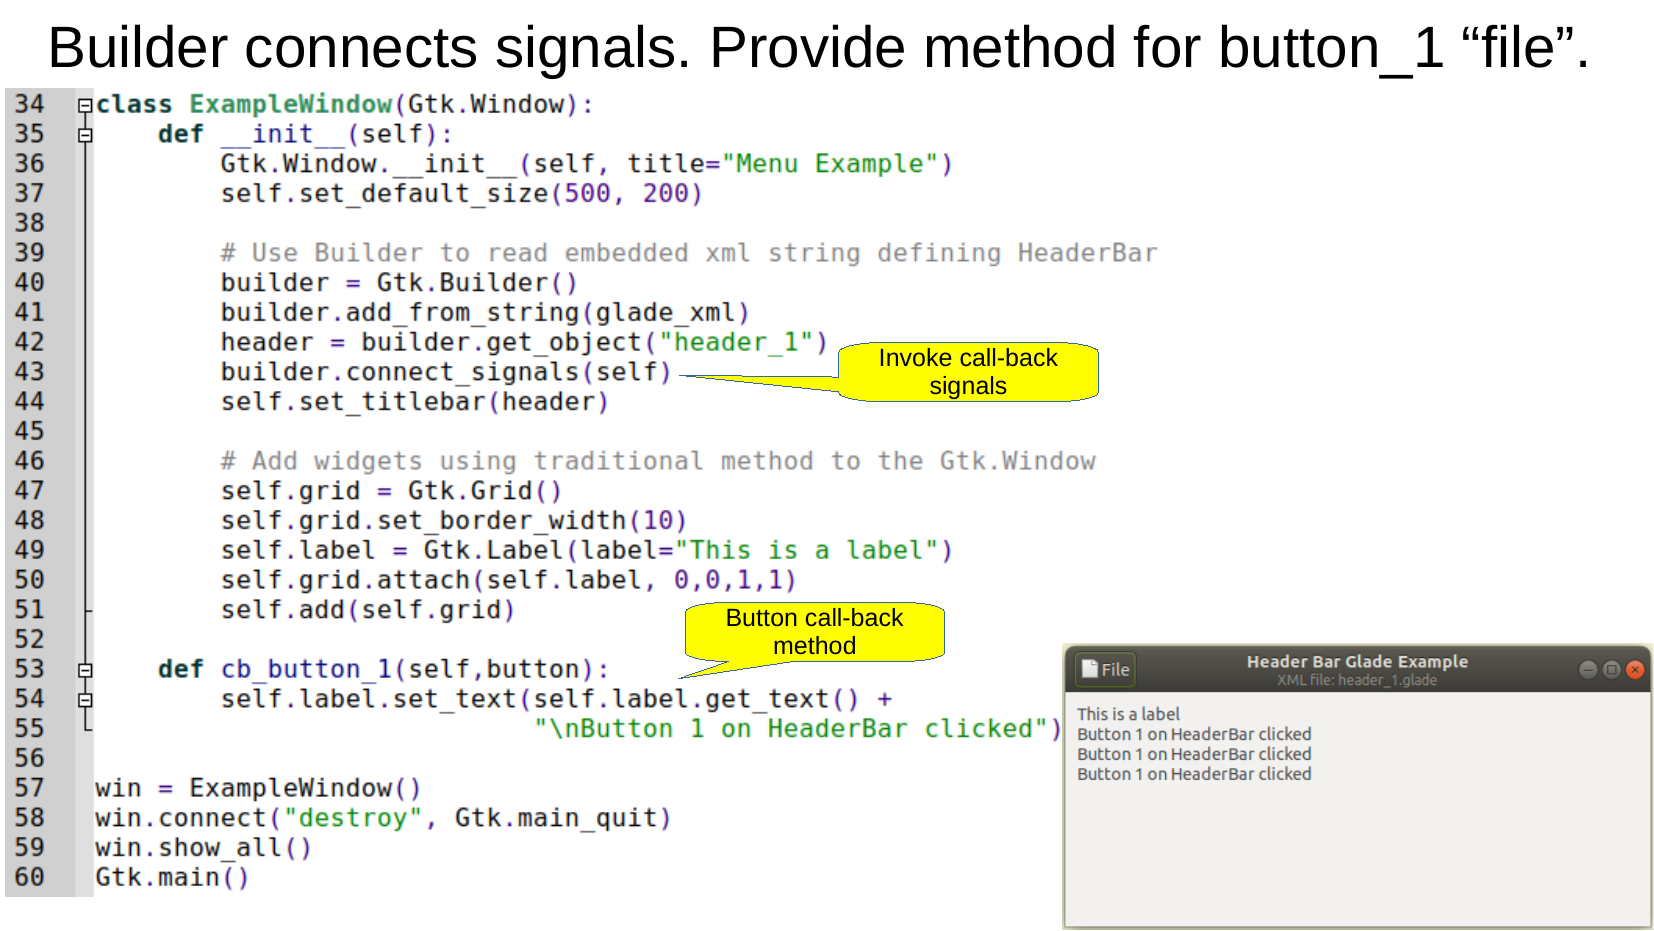

# Builder connects signals. Provide method for button_1 “file”.
Invoke call-back signals
Button call-back method